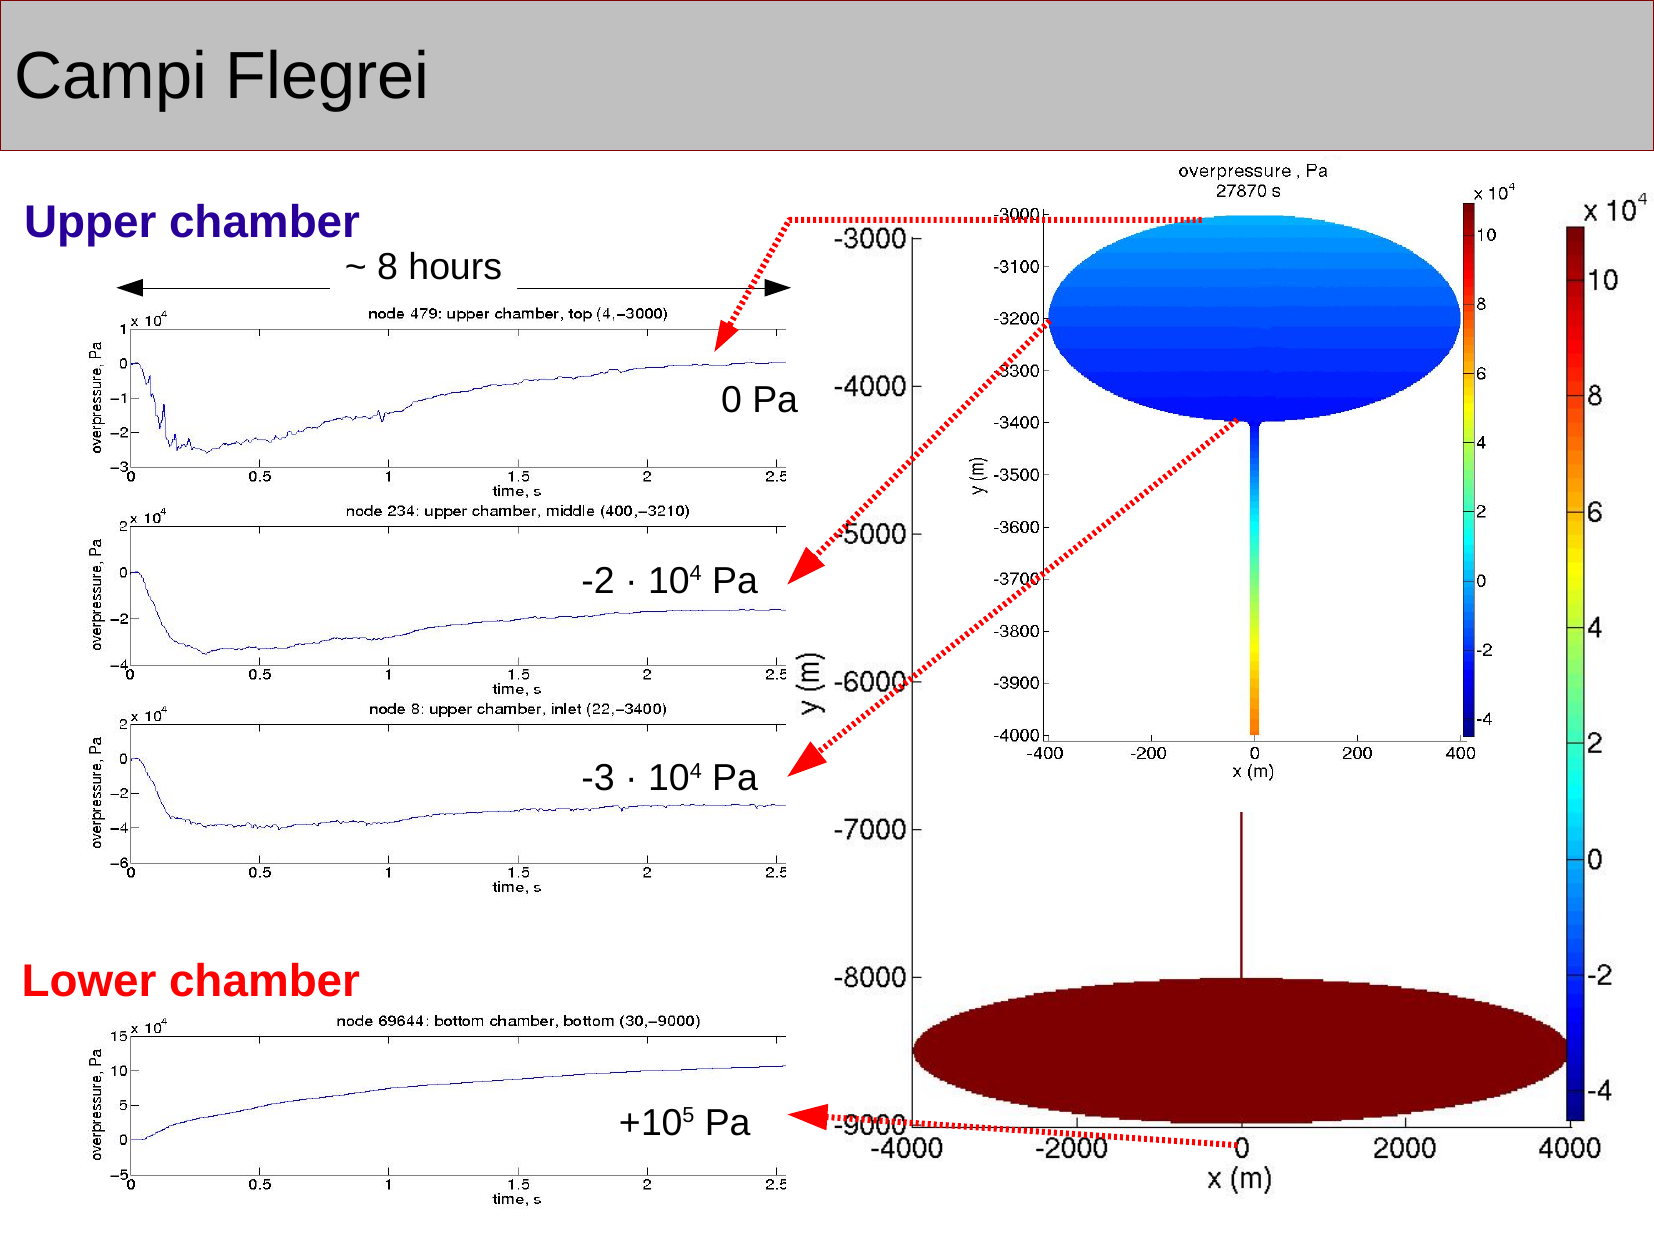

Campi Flegrei
Upper chamber
~ 8 hours
0 Pa
-2 · 104 Pa
-3 · 104 Pa
Lower chamber
+105 Pa